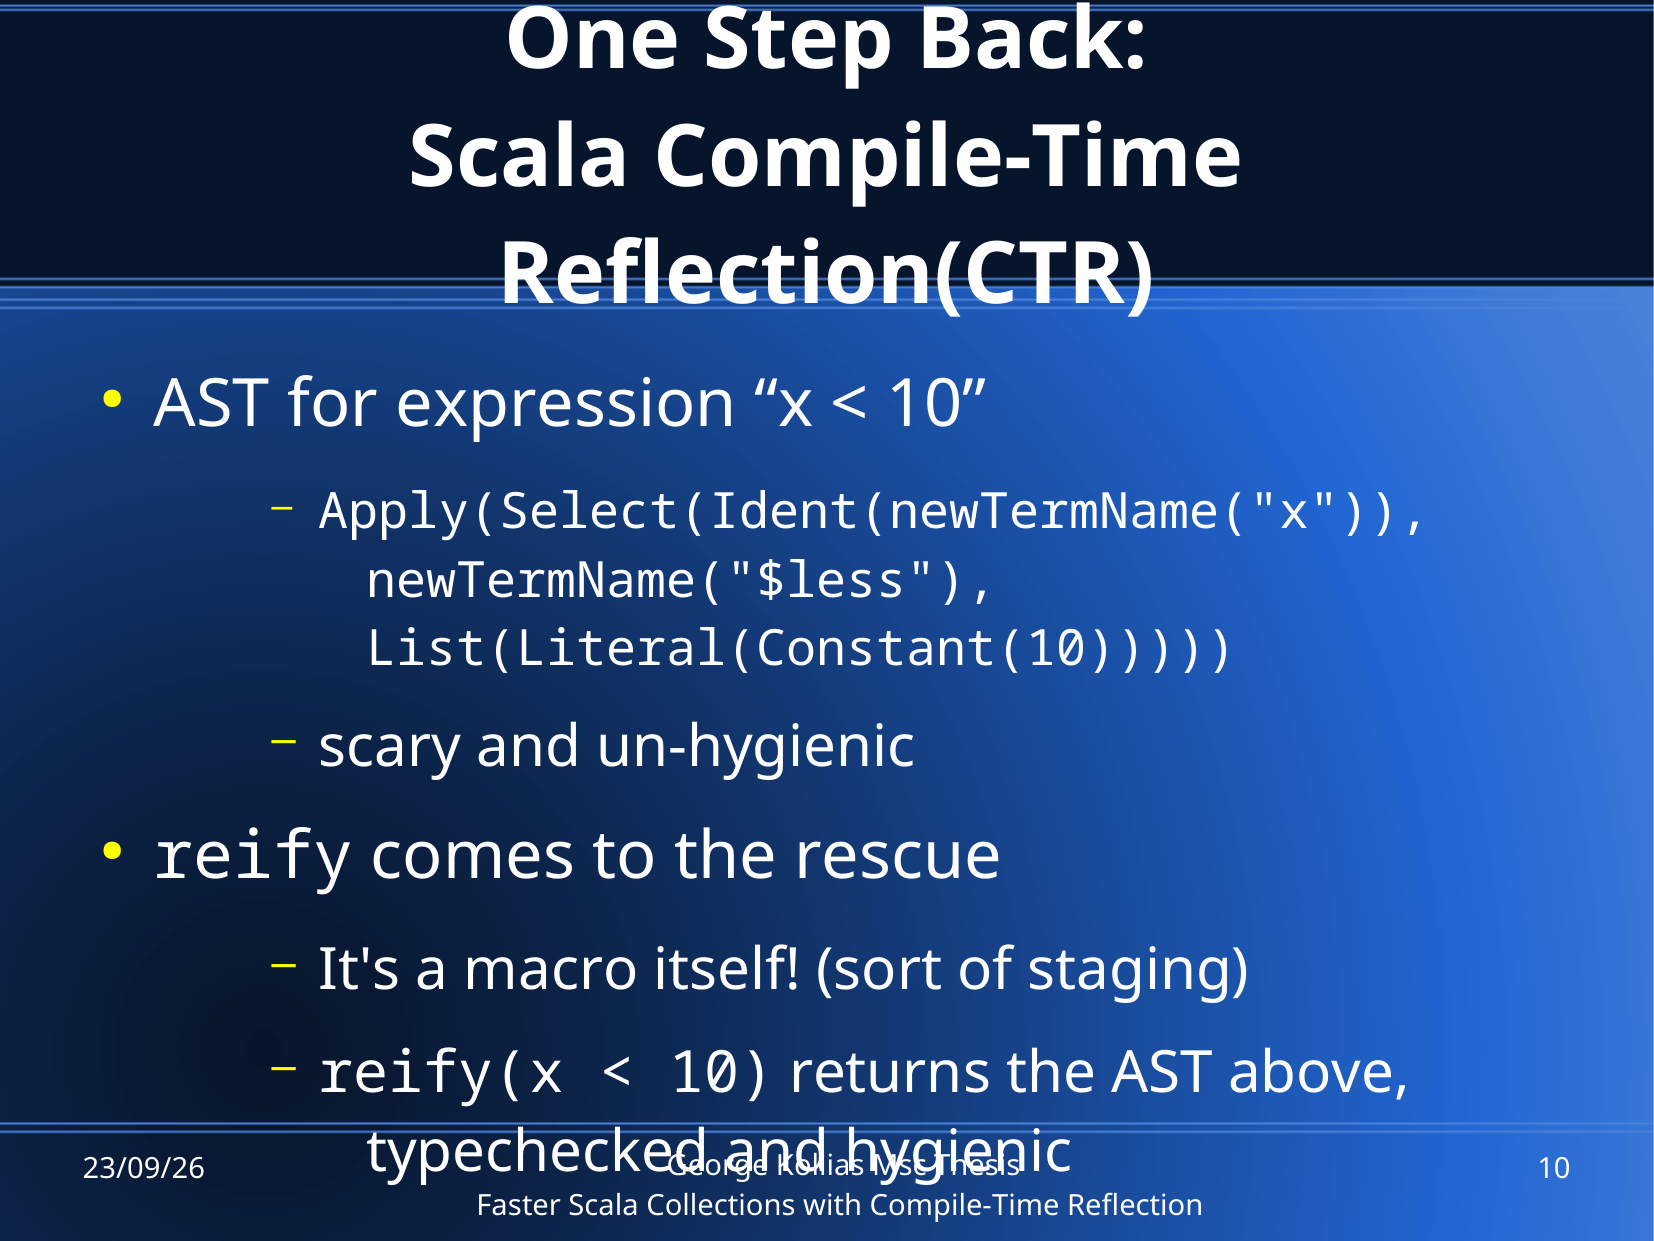

# One Step Back: Scala Compile-Time Reflection(CTR)
AST for expression “x < 10”
Apply(Select(Ident(newTermName("x")), newTermName("$less"), List(Literal(Constant(10)))))
scary and un-hygienic
reify comes to the rescue
It's a macro itself! (sort of staging)
reify(x < 10) returns the AST above, typechecked and hygienic
10